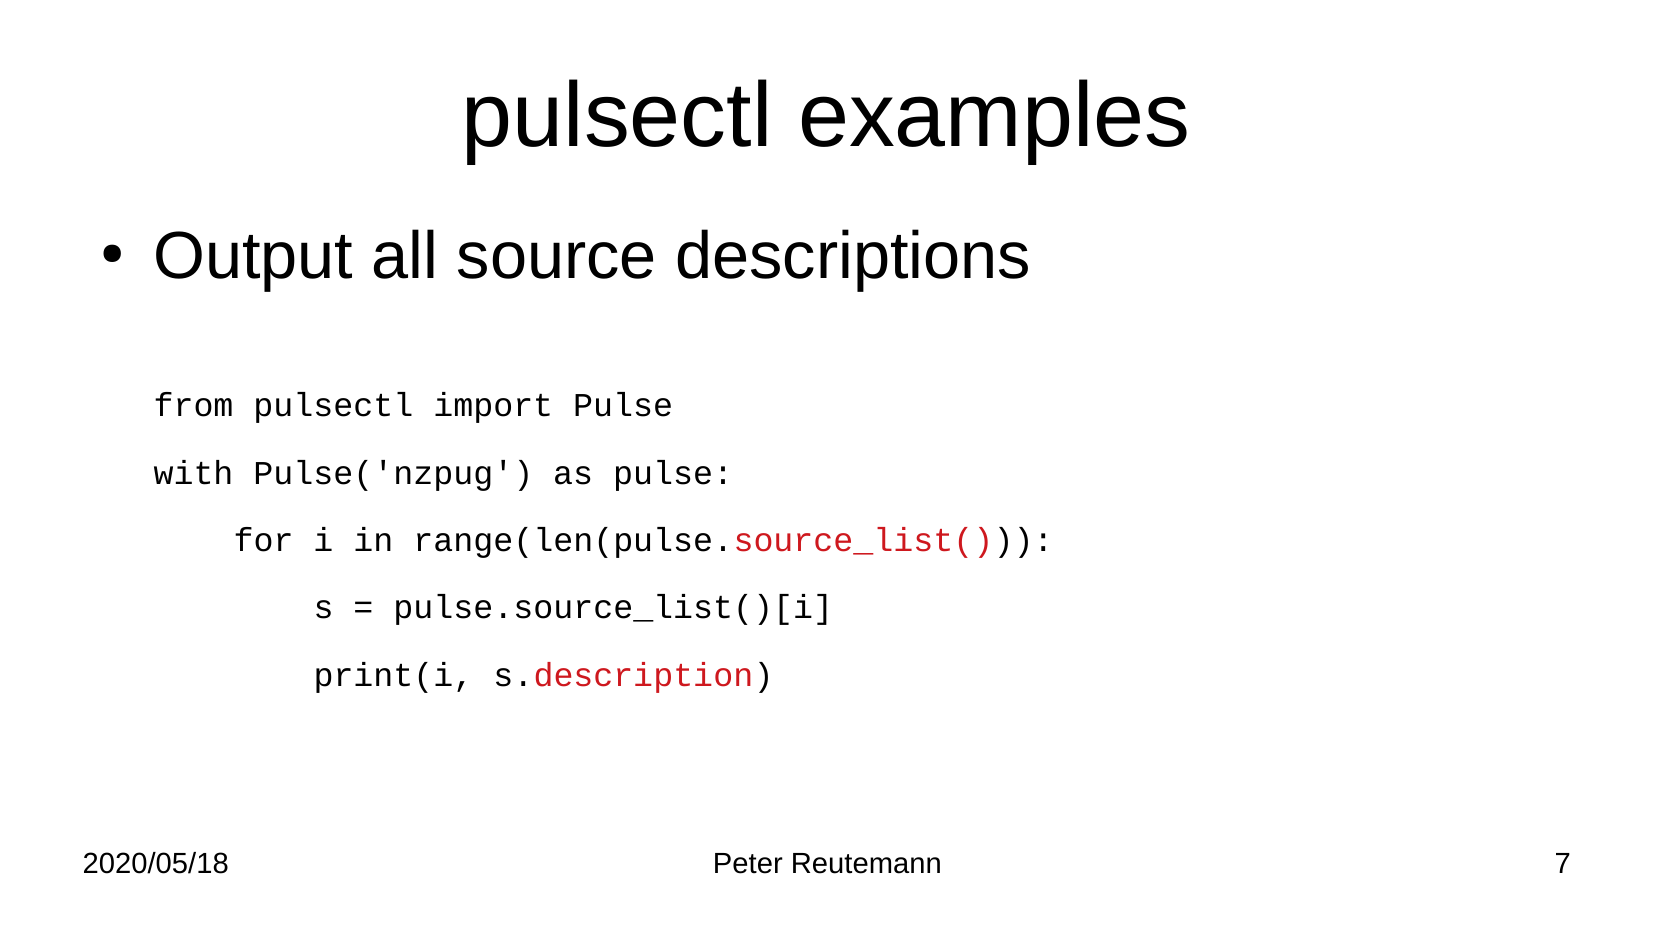

# pulsectl examples
Output all source descriptions
from pulsectl import Pulse
with Pulse('nzpug') as pulse:
 for i in range(len(pulse.source_list())):
 s = pulse.source_list()[i]
 print(i, s.description)
2020/05/18
Peter Reutemann
7